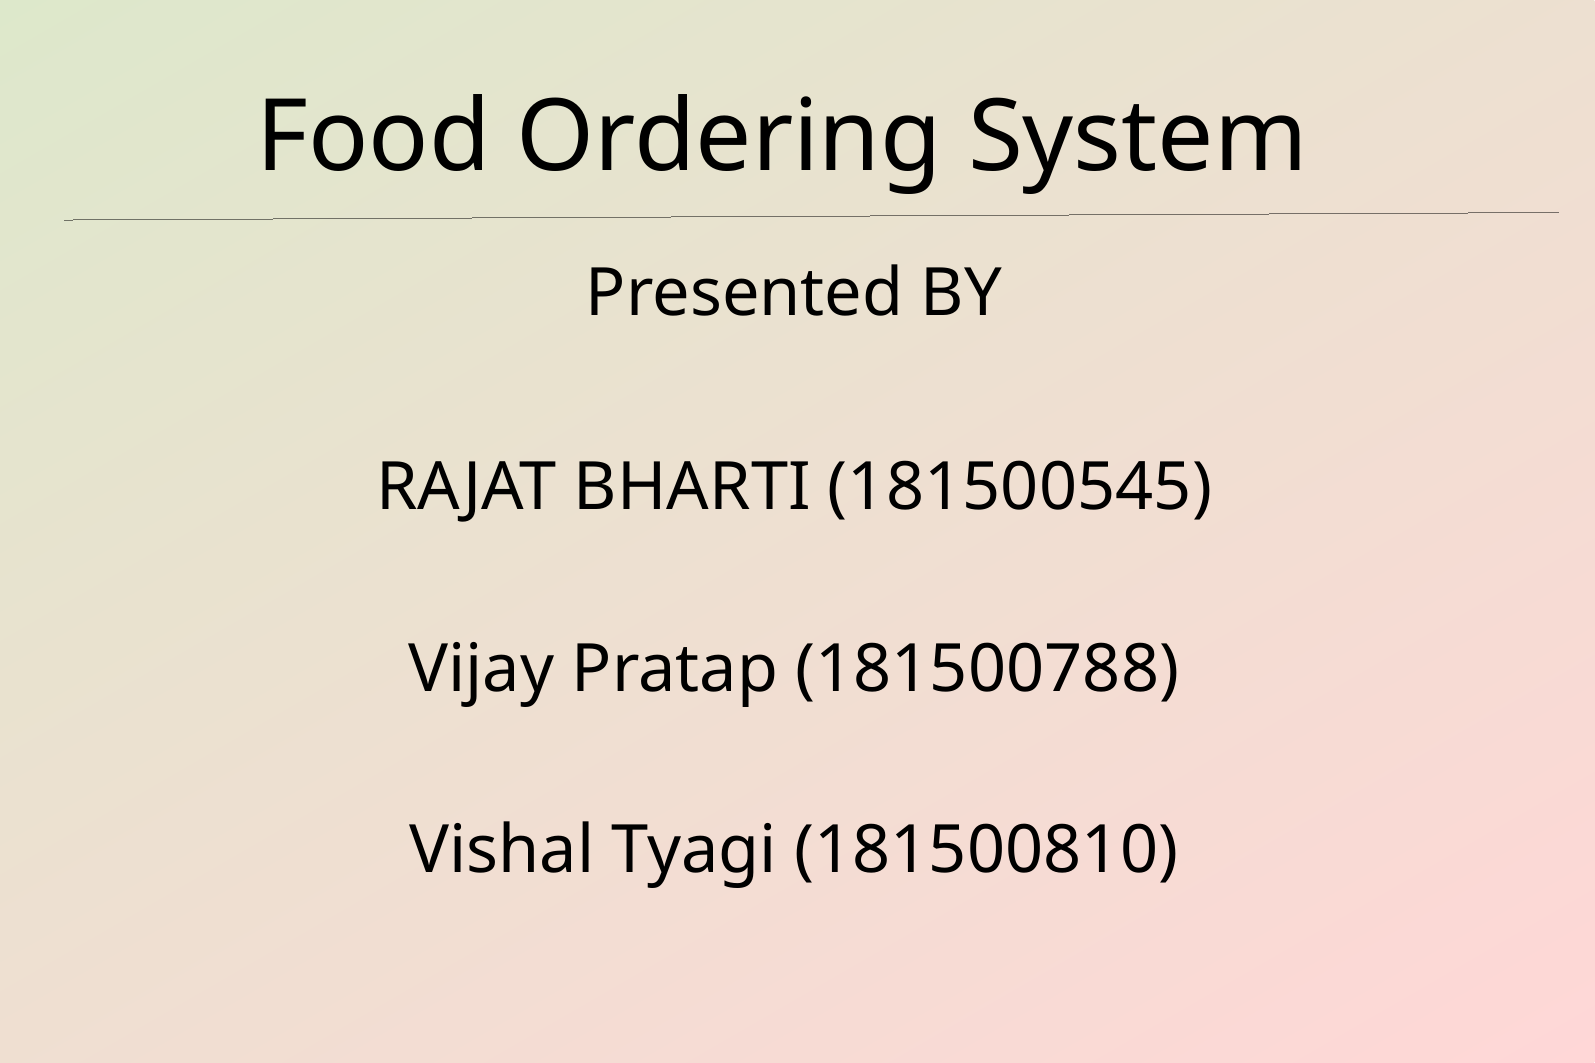

# Food Ordering System
Presented BY
RAJAT BHARTI (181500545)
Vijay Pratap (181500788)
Vishal Tyagi (181500810)